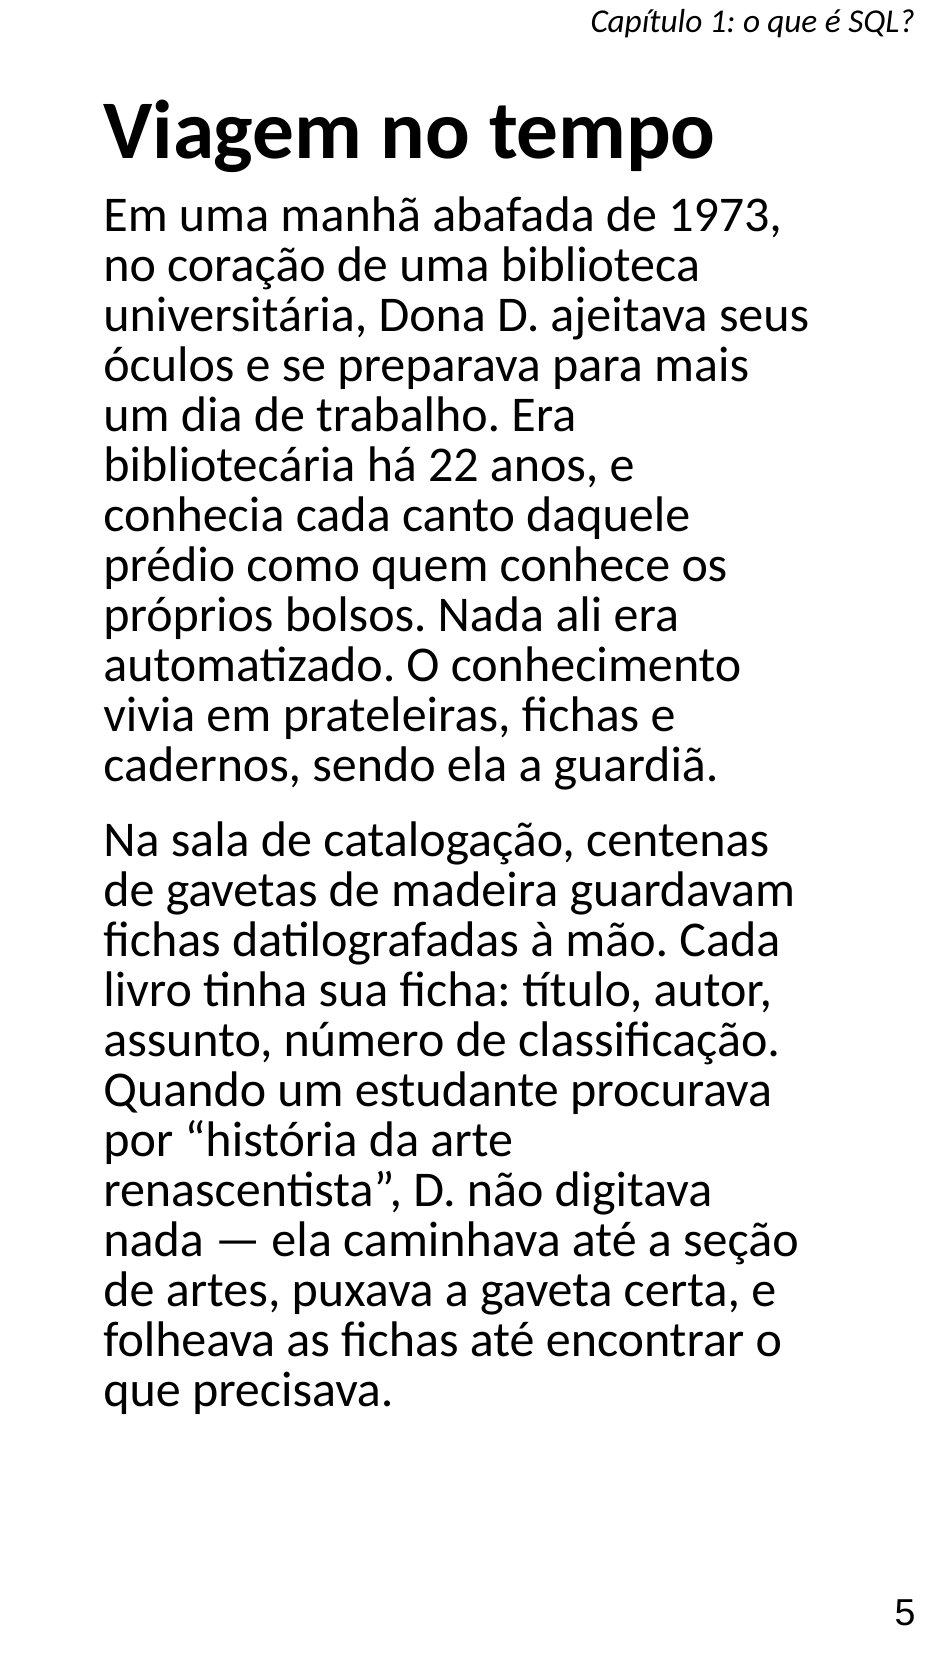

Capítulo 1: o que é SQL?
Viagem no tempo
Em uma manhã abafada de 1973, no coração de uma biblioteca universitária, Dona D. ajeitava seus óculos e se preparava para mais um dia de trabalho. Era bibliotecária há 22 anos, e conhecia cada canto daquele prédio como quem conhece os próprios bolsos. Nada ali era automatizado. O conhecimento vivia em prateleiras, fichas e cadernos, sendo ela a guardiã.
Na sala de catalogação, centenas de gavetas de madeira guardavam fichas datilografadas à mão. Cada livro tinha sua ficha: título, autor, assunto, número de classificação. Quando um estudante procurava por “história da arte renascentista”, D. não digitava nada — ela caminhava até a seção de artes, puxava a gaveta certa, e folheava as fichas até encontrar o que precisava.